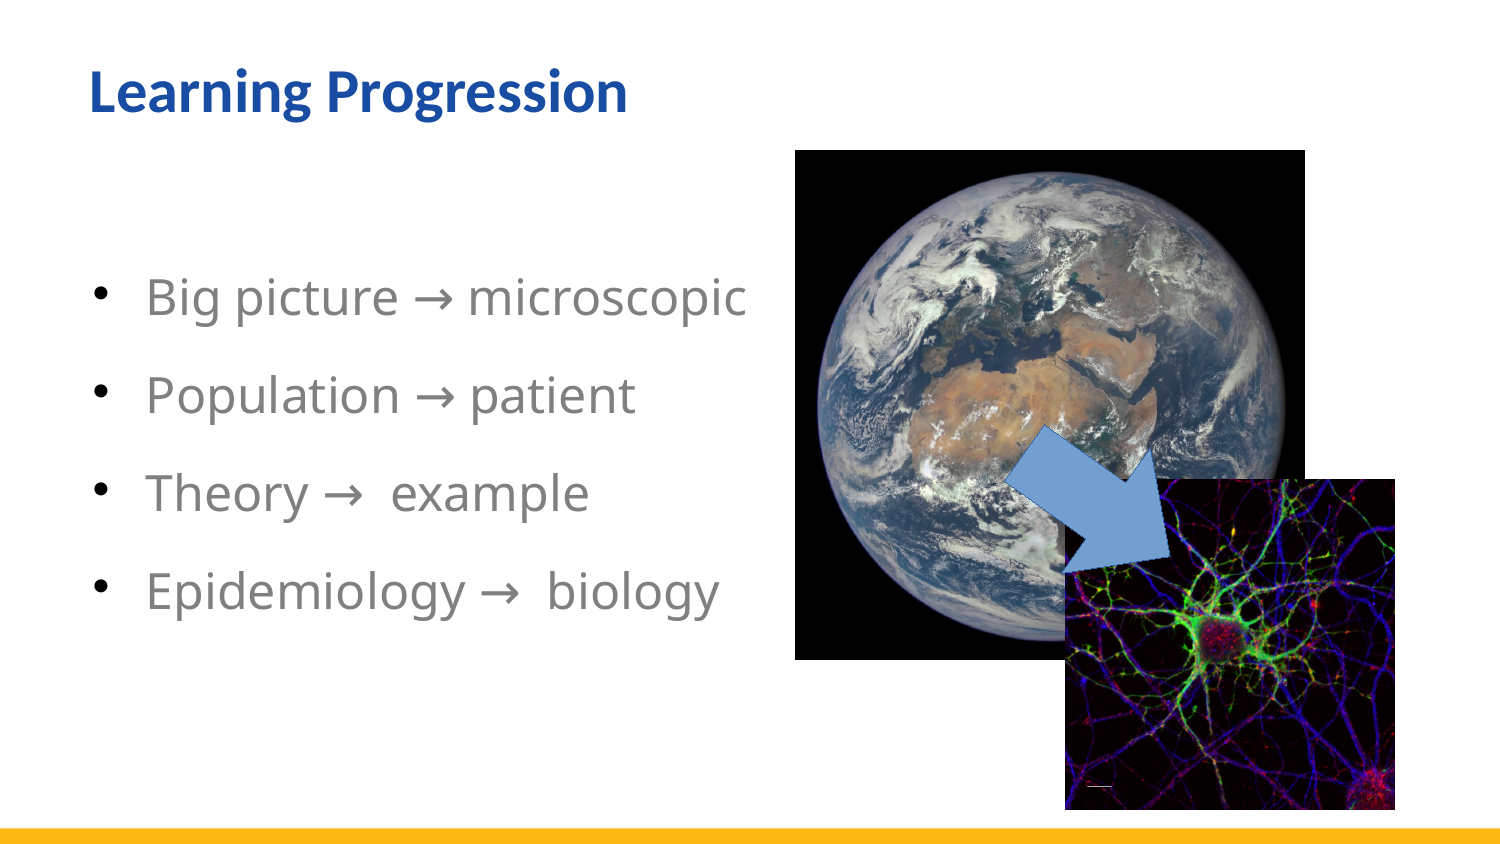

Learning Progression
Big picture → microscopic
Population → patient
Theory → example
Epidemiology → biology